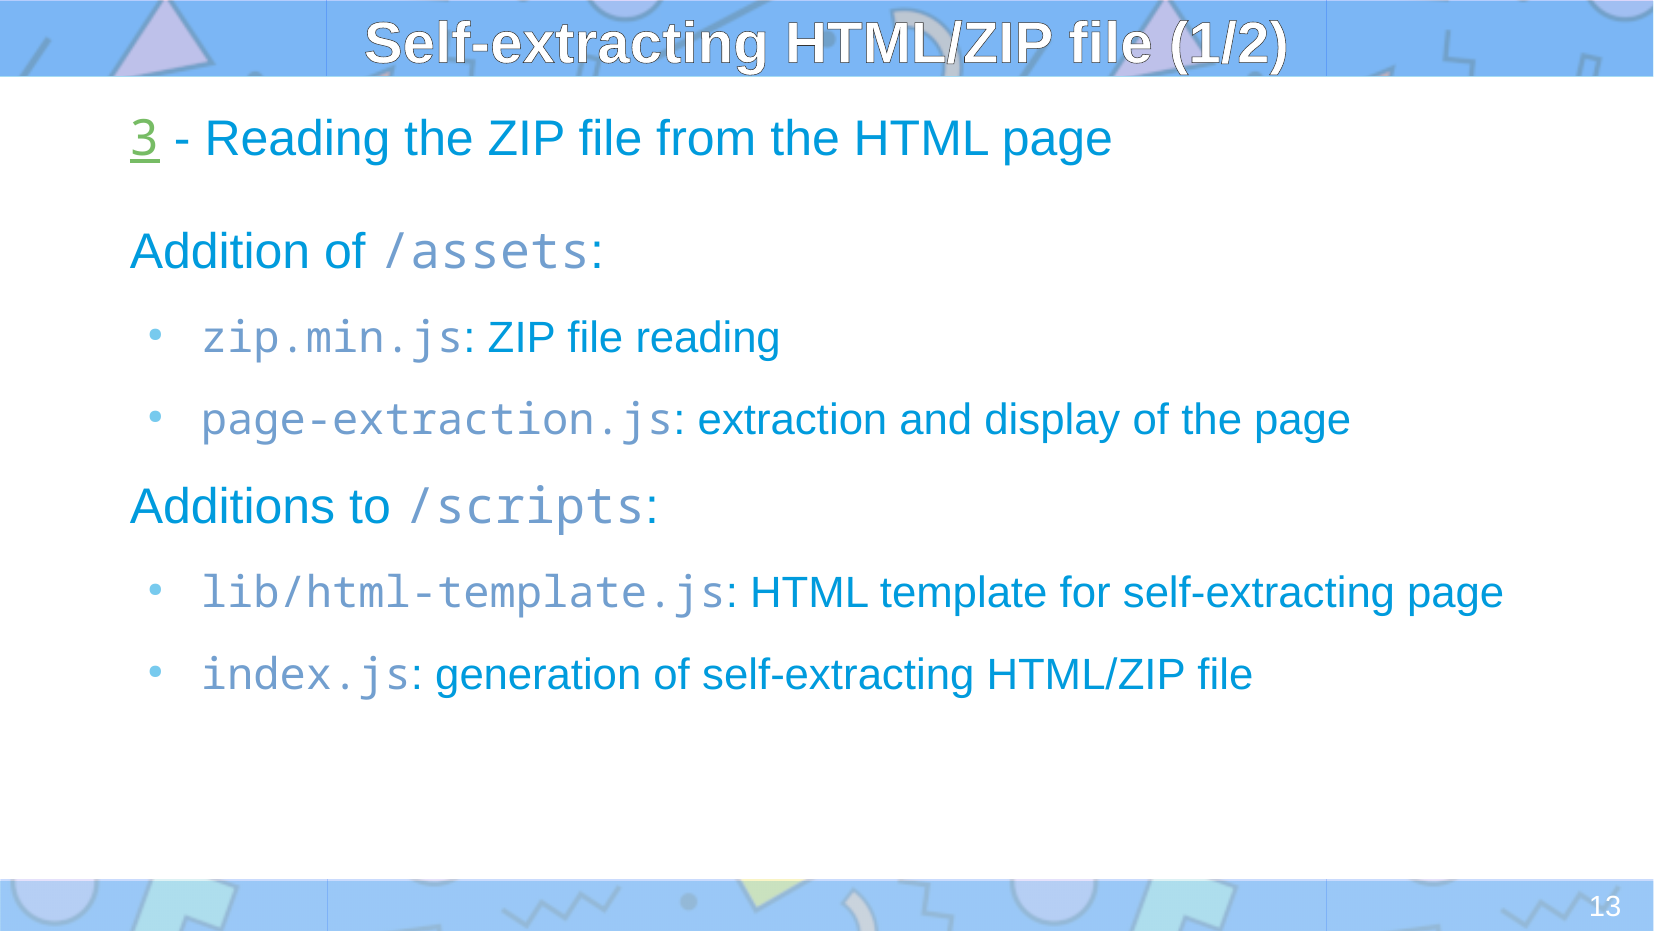

# Self-extracting HTML/ZIP file (1/2)
3️ - Reading the ZIP file from the HTML page
Addition of /assets:
zip.min.js: ZIP file reading
page-extraction.js: extraction and display of the page
Additions to /scripts:
lib/html-template.js: HTML template for self-extracting page
index.js: generation of self-extracting HTML/ZIP file
13